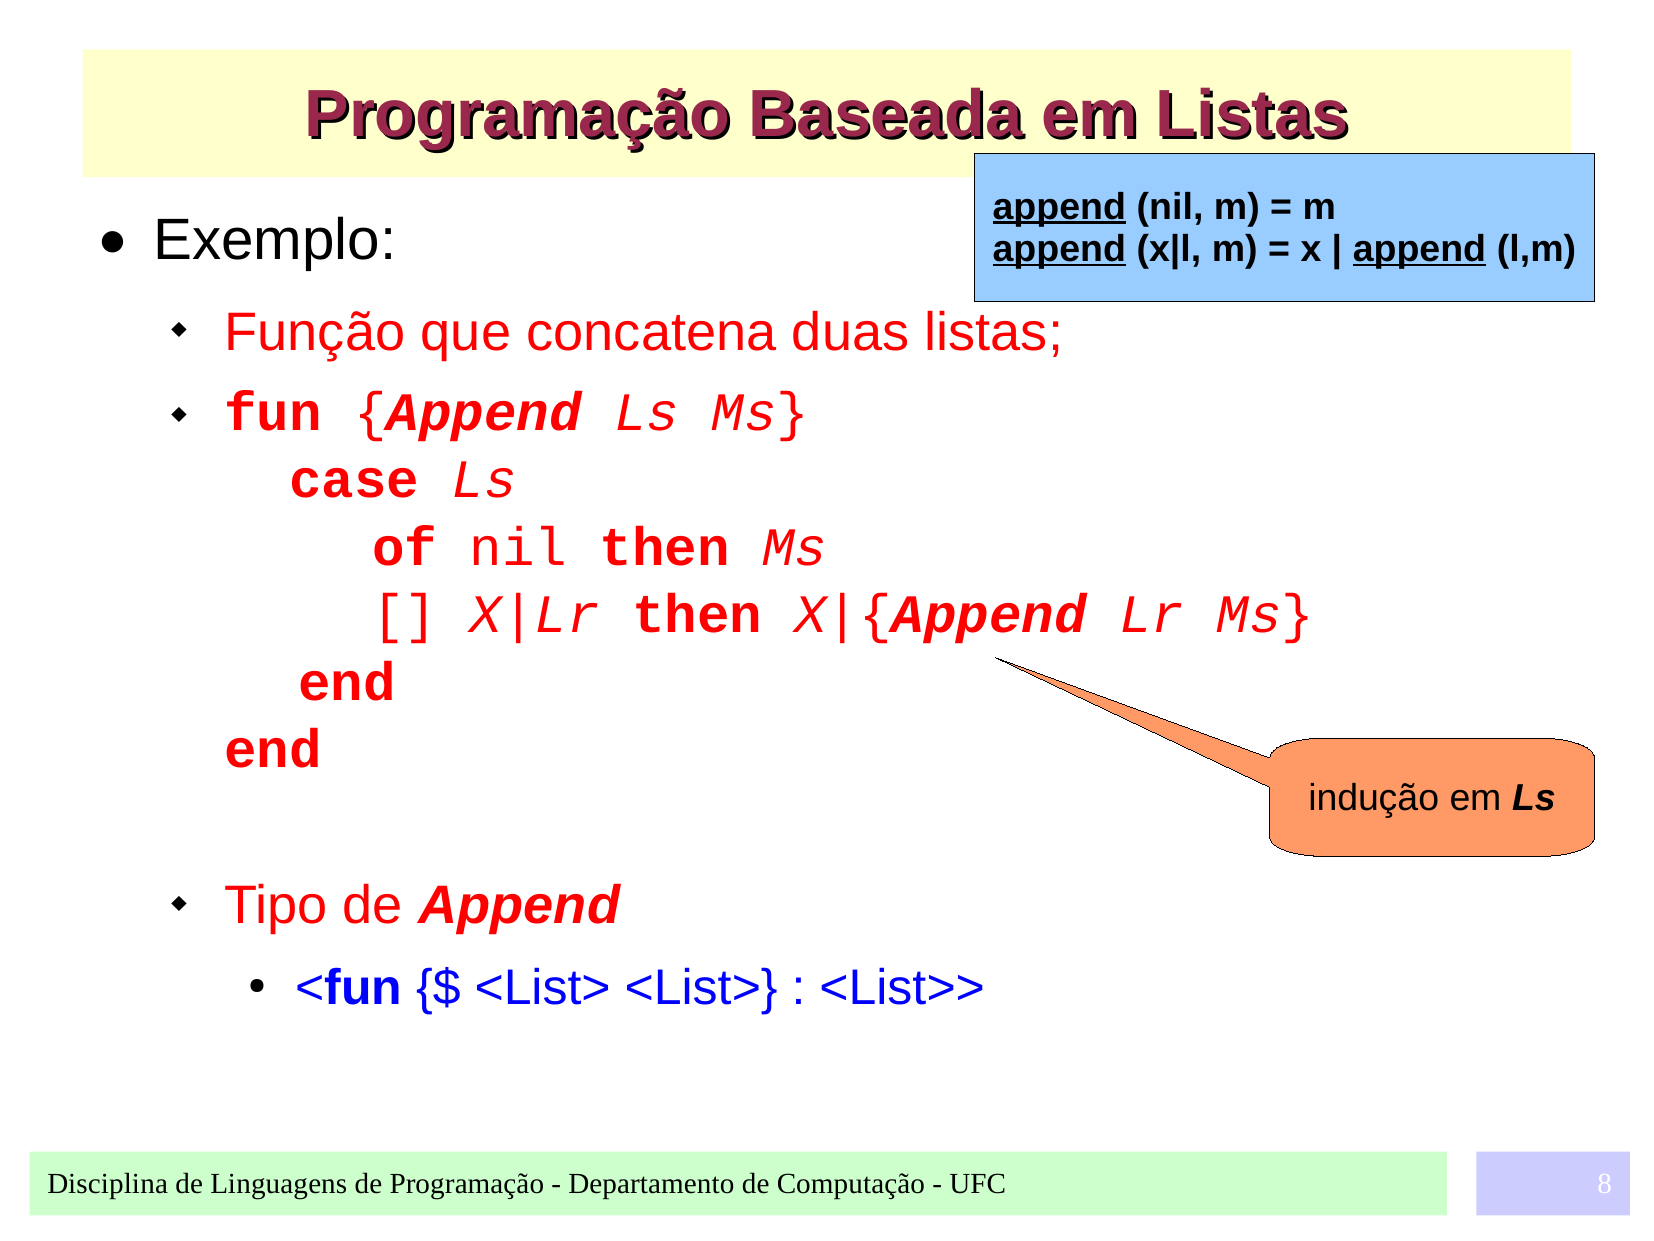

# Programação Baseada em Listas
append (nil, m) = m
append (x|l, m) = x | append (l,m)
Exemplo:
Função que concatena duas listas;
fun {Append Ls Ms}
 case Ls
		of nil then Ms
		[] X|Lr then X|{Append Lr Ms}
	end
end
Tipo de Append
<fun {$ <List> <List>} : <List>>
indução em Ls
Disciplina de Linguagens de Programação - Departamento de Computação - UFC
8